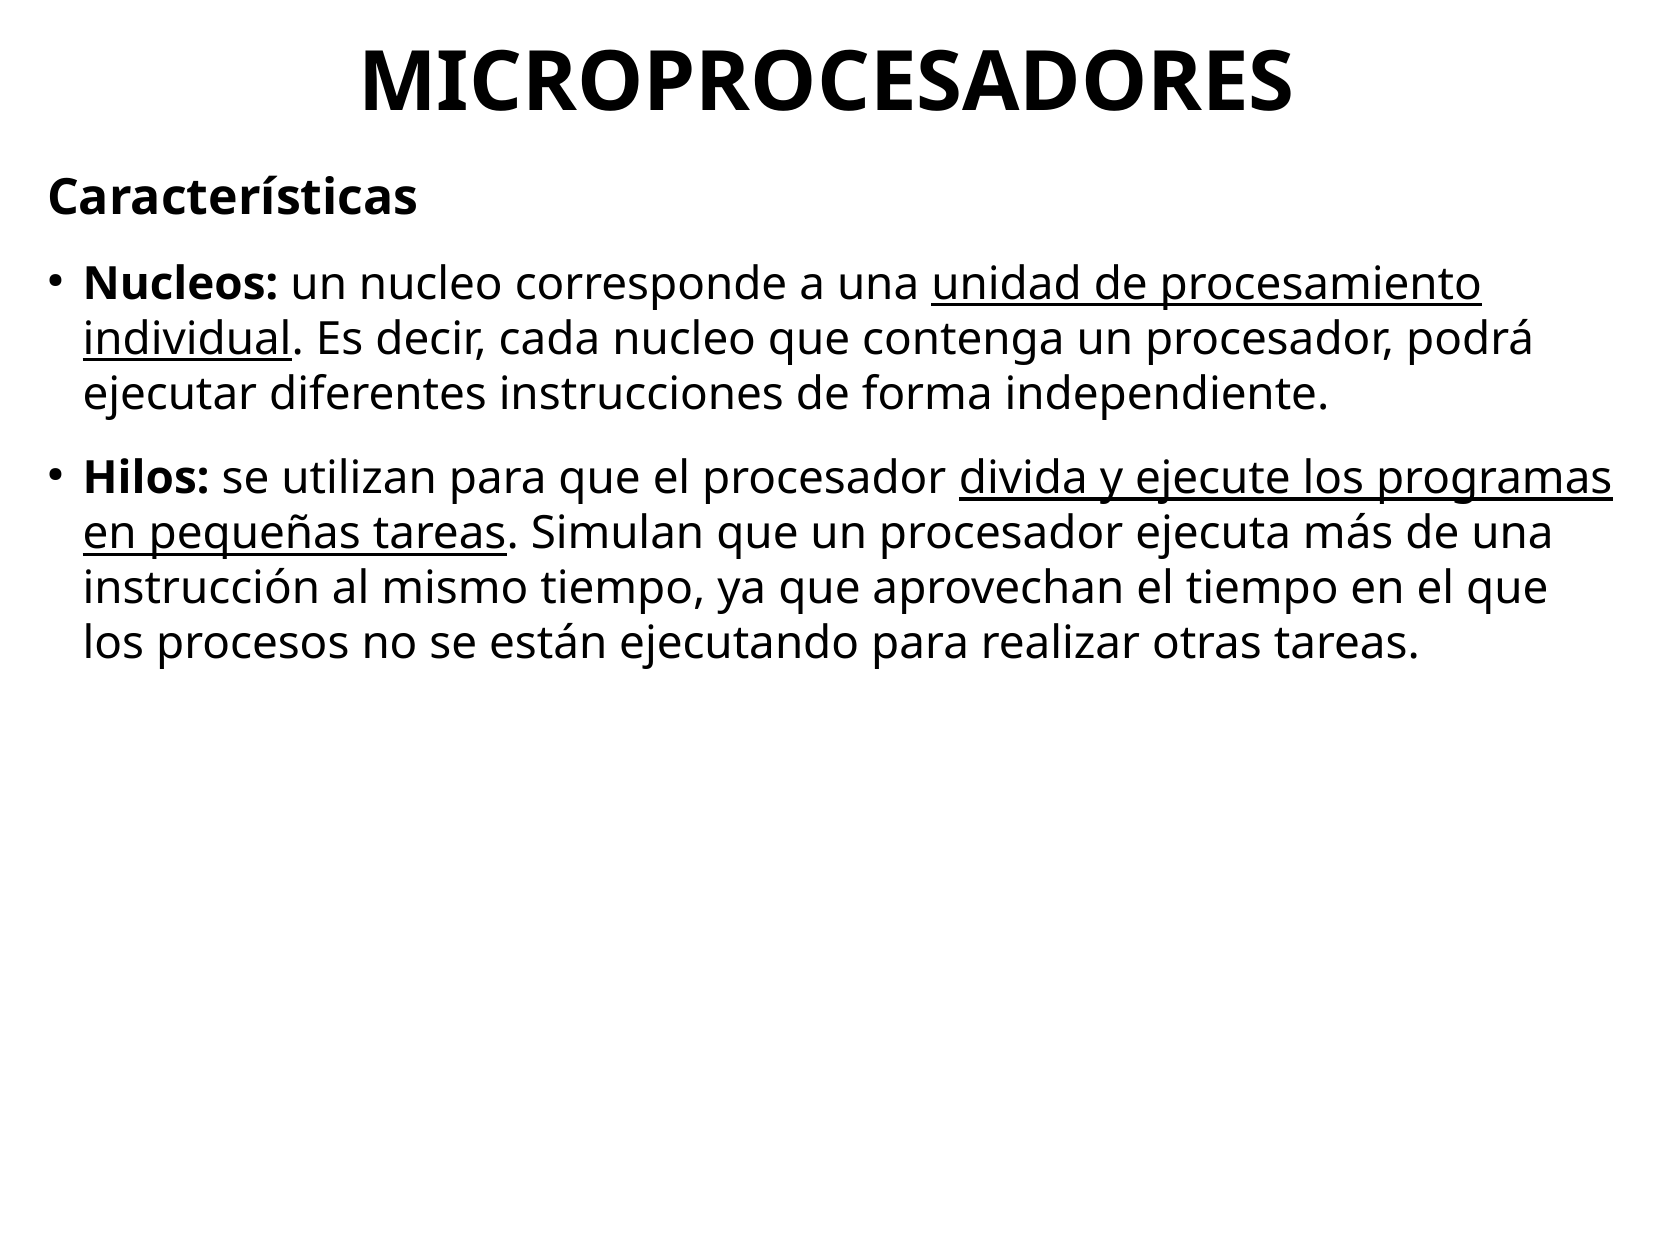

MICROPROCESADORES
# Características
Nucleos: un nucleo corresponde a una unidad de procesamiento individual. Es decir, cada nucleo que contenga un procesador, podrá ejecutar diferentes instrucciones de forma independiente.
Hilos: se utilizan para que el procesador divida y ejecute los programas en pequeñas tareas. Simulan que un procesador ejecuta más de una instrucción al mismo tiempo, ya que aprovechan el tiempo en el que los procesos no se están ejecutando para realizar otras tareas.